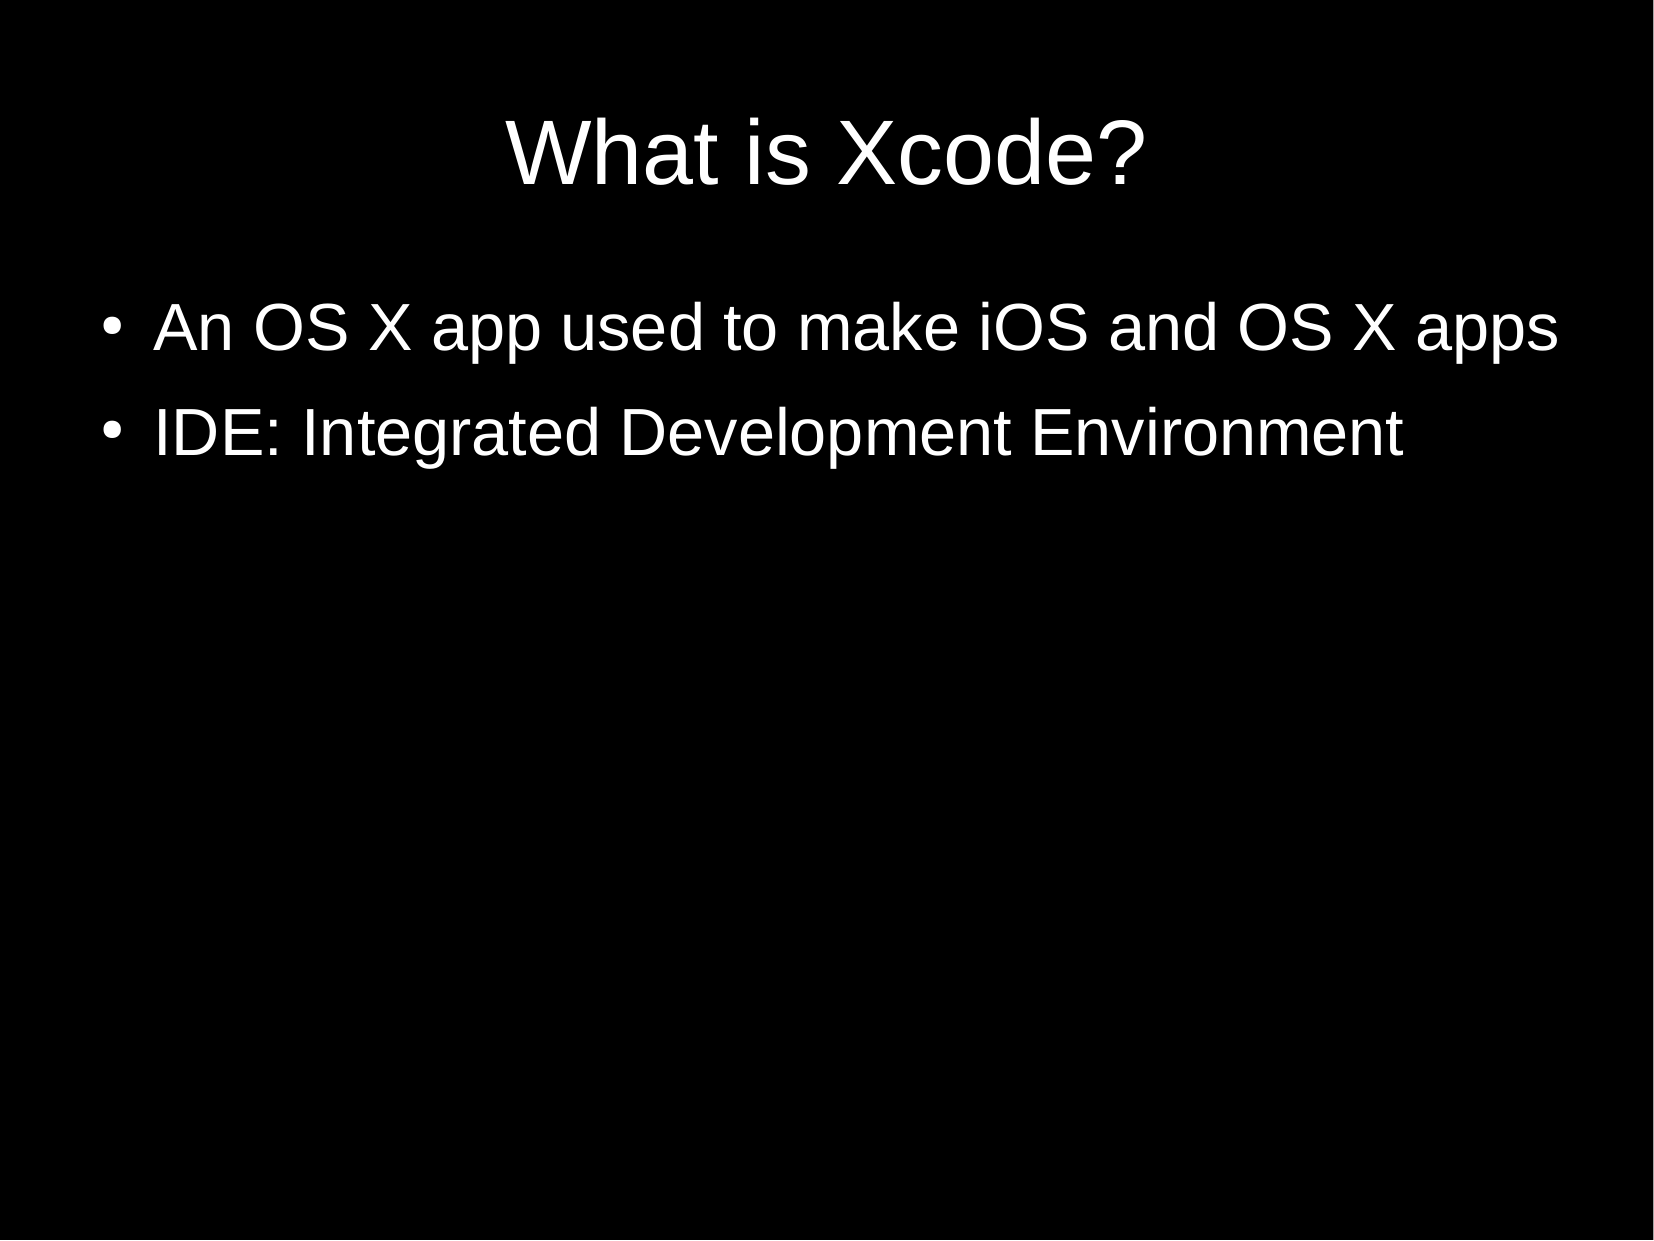

# What is Xcode?
An OS X app used to make iOS and OS X apps
IDE: Integrated Development Environment